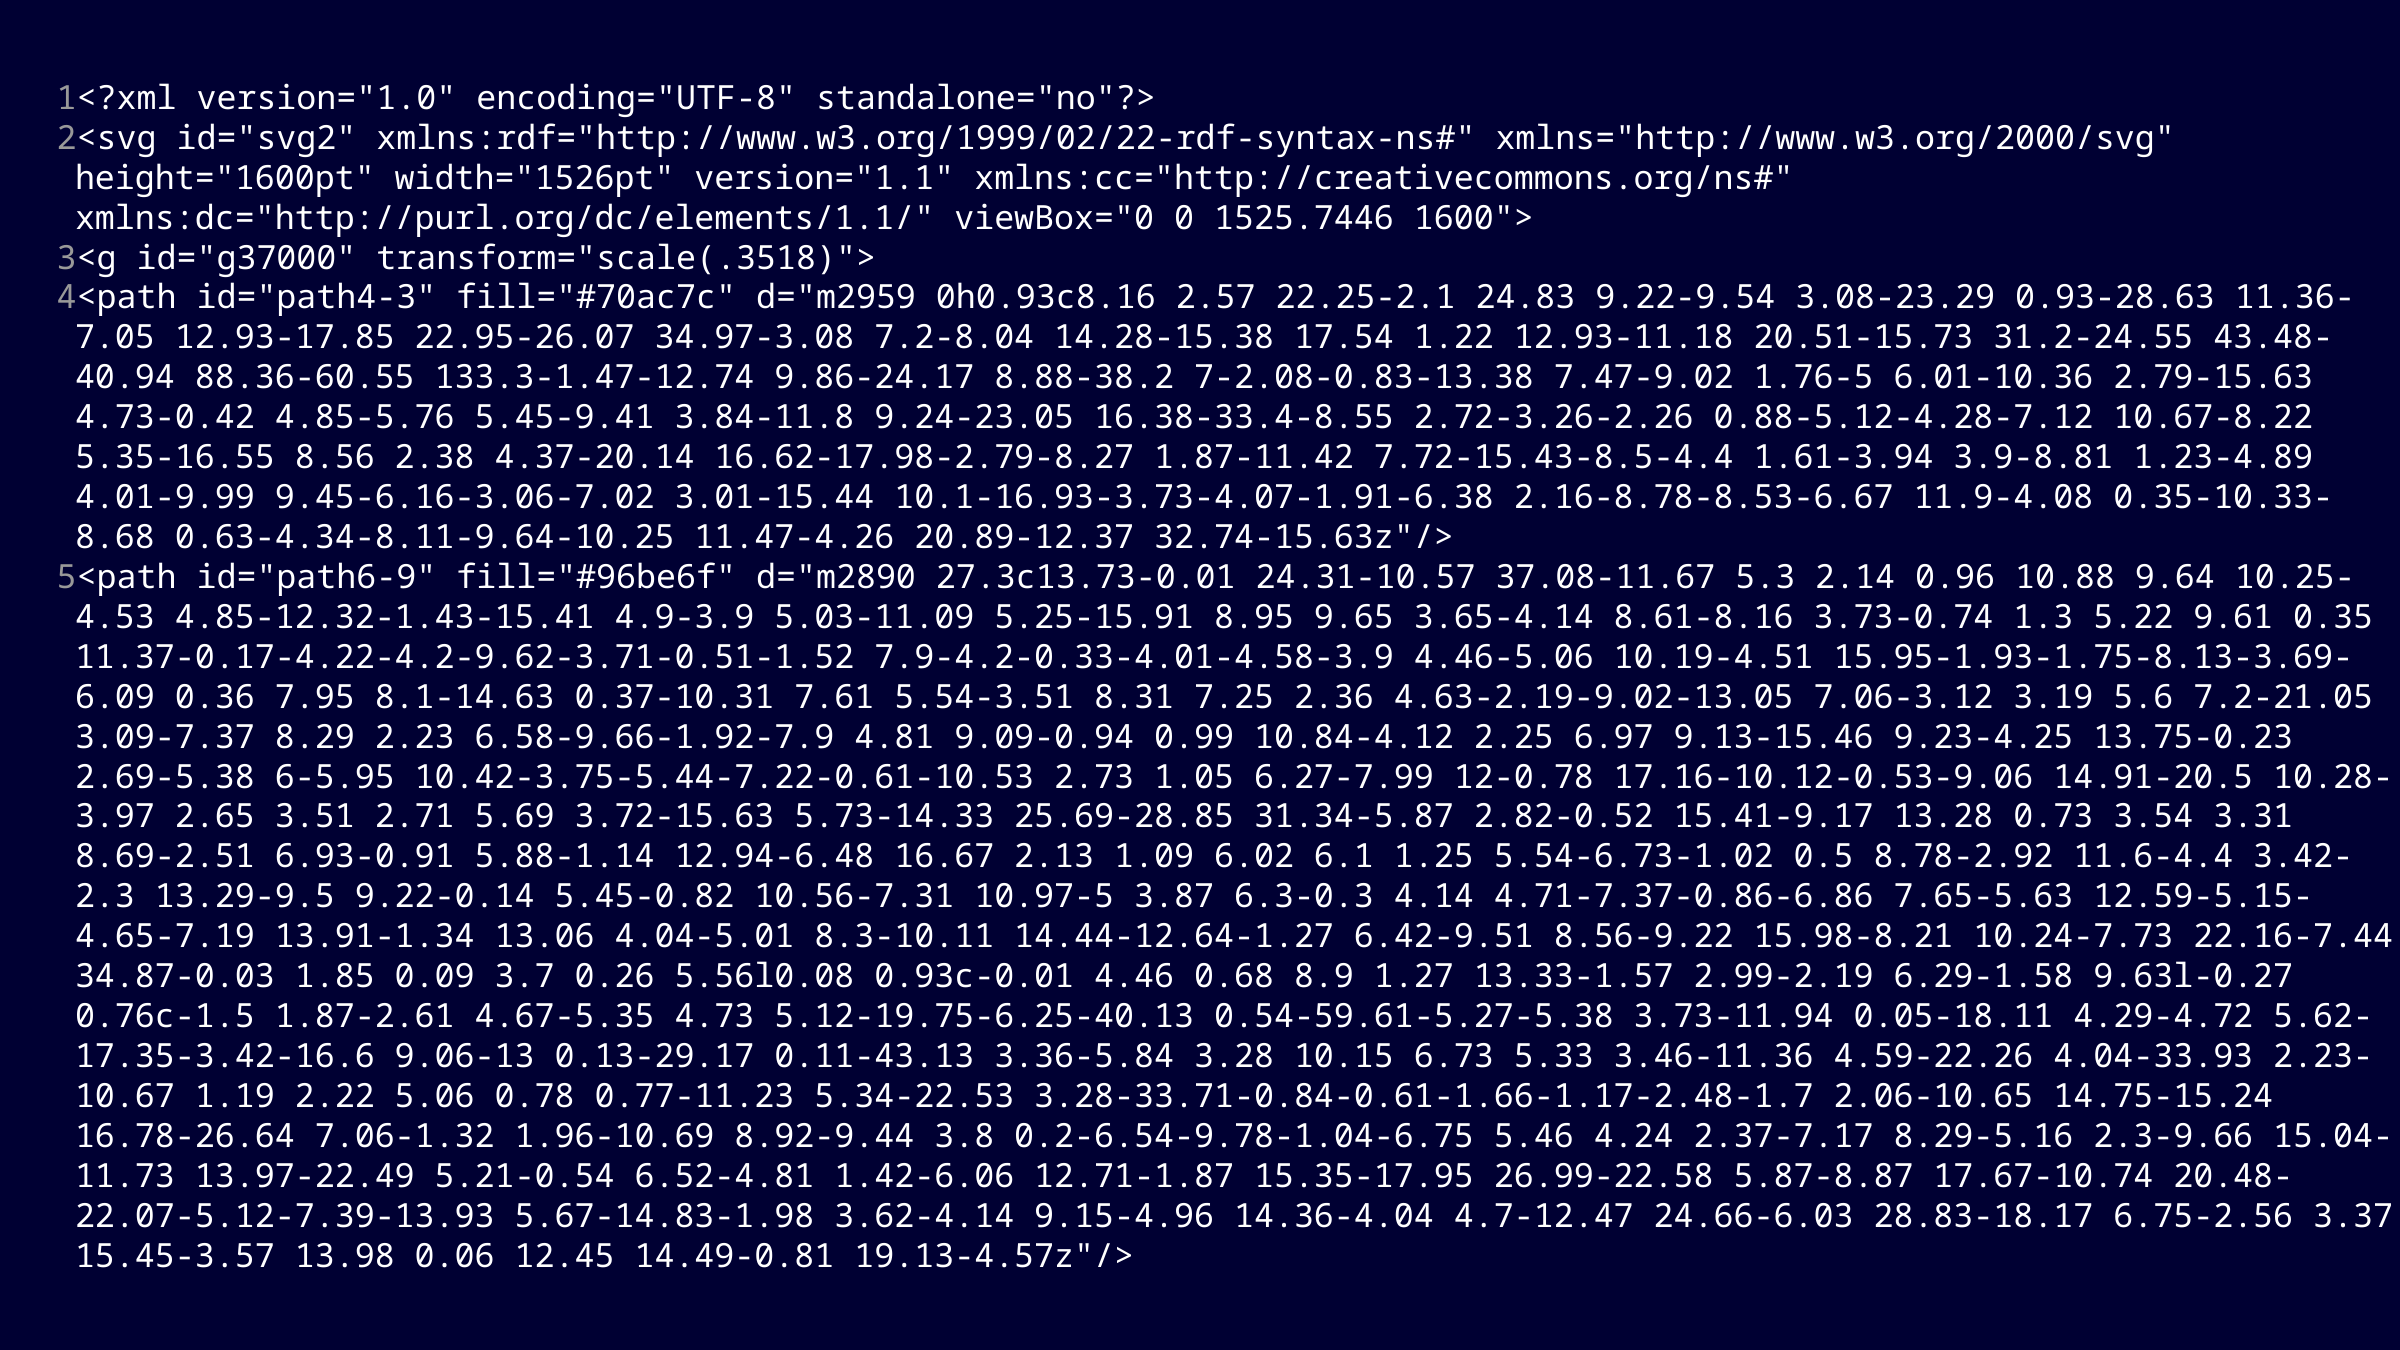

<?xml version="1.0" encoding="UTF-8" standalone="no"?>
<svg id="svg2" xmlns:rdf="http://www.w3.org/1999/02/22-rdf-syntax-ns#" xmlns="http://www.w3.org/2000/svg" height="1600pt" width="1526pt" version="1.1" xmlns:cc="http://creativecommons.org/ns#" xmlns:dc="http://purl.org/dc/elements/1.1/" viewBox="0 0 1525.7446 1600">
<g id="g37000" transform="scale(.3518)">
<path id="path4-3" fill="#70ac7c" d="m2959 0h0.93c8.16 2.57 22.25-2.1 24.83 9.22-9.54 3.08-23.29 0.93-28.63 11.36-7.05 12.93-17.85 22.95-26.07 34.97-3.08 7.2-8.04 14.28-15.38 17.54 1.22 12.93-11.18 20.51-15.73 31.2-24.55 43.48-40.94 88.36-60.55 133.3-1.47-12.74 9.86-24.17 8.88-38.2 7-2.08-0.83-13.38 7.47-9.02 1.76-5 6.01-10.36 2.79-15.63 4.73-0.42 4.85-5.76 5.45-9.41 3.84-11.8 9.24-23.05 16.38-33.4-8.55 2.72-3.26-2.26 0.88-5.12-4.28-7.12 10.67-8.22 5.35-16.55 8.56 2.38 4.37-20.14 16.62-17.98-2.79-8.27 1.87-11.42 7.72-15.43-8.5-4.4 1.61-3.94 3.9-8.81 1.23-4.89 4.01-9.99 9.45-6.16-3.06-7.02 3.01-15.44 10.1-16.93-3.73-4.07-1.91-6.38 2.16-8.78-8.53-6.67 11.9-4.08 0.35-10.33-8.68 0.63-4.34-8.11-9.64-10.25 11.47-4.26 20.89-12.37 32.74-15.63z"/>
<path id="path6-9" fill="#96be6f" d="m2890 27.3c13.73-0.01 24.31-10.57 37.08-11.67 5.3 2.14 0.96 10.88 9.64 10.25-4.53 4.85-12.32-1.43-15.41 4.9-3.9 5.03-11.09 5.25-15.91 8.95 9.65 3.65-4.14 8.61-8.16 3.73-0.74 1.3 5.22 9.61 0.35 11.37-0.17-4.22-4.2-9.62-3.71-0.51-1.52 7.9-4.2-0.33-4.01-4.58-3.9 4.46-5.06 10.19-4.51 15.95-1.93-1.75-8.13-3.69-6.09 0.36 7.95 8.1-14.63 0.37-10.31 7.61 5.54-3.51 8.31 7.25 2.36 4.63-2.19-9.02-13.05 7.06-3.12 3.19 5.6 7.2-21.05 3.09-7.37 8.29 2.23 6.58-9.66-1.92-7.9 4.81 9.09-0.94 0.99 10.84-4.12 2.25 6.97 9.13-15.46 9.23-4.25 13.75-0.23 2.69-5.38 6-5.95 10.42-3.75-5.44-7.22-0.61-10.53 2.73 1.05 6.27-7.99 12-0.78 17.16-10.12-0.53-9.06 14.91-20.5 10.28-3.97 2.65 3.51 2.71 5.69 3.72-15.63 5.73-14.33 25.69-28.85 31.34-5.87 2.82-0.52 15.41-9.17 13.28 0.73 3.54 3.31 8.69-2.51 6.93-0.91 5.88-1.14 12.94-6.48 16.67 2.13 1.09 6.02 6.1 1.25 5.54-6.73-1.02 0.5 8.78-2.92 11.6-4.4 3.42-2.3 13.29-9.5 9.22-0.14 5.45-0.82 10.56-7.31 10.97-5 3.87 6.3-0.3 4.14 4.71-7.37-0.86-6.86 7.65-5.63 12.59-5.15-4.65-7.19 13.91-1.34 13.06 4.04-5.01 8.3-10.11 14.44-12.64-1.27 6.42-9.51 8.56-9.22 15.98-8.21 10.24-7.73 22.16-7.44 34.87-0.03 1.85 0.09 3.7 0.26 5.56l0.08 0.93c-0.01 4.46 0.68 8.9 1.27 13.33-1.57 2.99-2.19 6.29-1.58 9.63l-0.27 0.76c-1.5 1.87-2.61 4.67-5.35 4.73 5.12-19.75-6.25-40.13 0.54-59.61-5.27-5.38 3.73-11.94 0.05-18.11 4.29-4.72 5.62-17.35-3.42-16.6 9.06-13 0.13-29.17 0.11-43.13 3.36-5.84 3.28 10.15 6.73 5.33 3.46-11.36 4.59-22.26 4.04-33.93 2.23-10.67 1.19 2.22 5.06 0.78 0.77-11.23 5.34-22.53 3.28-33.71-0.84-0.61-1.66-1.17-2.48-1.7 2.06-10.65 14.75-15.24 16.78-26.64 7.06-1.32 1.96-10.69 8.92-9.44 3.8 0.2-6.54-9.78-1.04-6.75 5.46 4.24 2.37-7.17 8.29-5.16 2.3-9.66 15.04-11.73 13.97-22.49 5.21-0.54 6.52-4.81 1.42-6.06 12.71-1.87 15.35-17.95 26.99-22.58 5.87-8.87 17.67-10.74 20.48-22.07-5.12-7.39-13.93 5.67-14.83-1.98 3.62-4.14 9.15-4.96 14.36-4.04 4.7-12.47 24.66-6.03 28.83-18.17 6.75-2.56 3.37 15.45-3.57 13.98 0.06 12.45 14.49-0.81 19.13-4.57z"/>